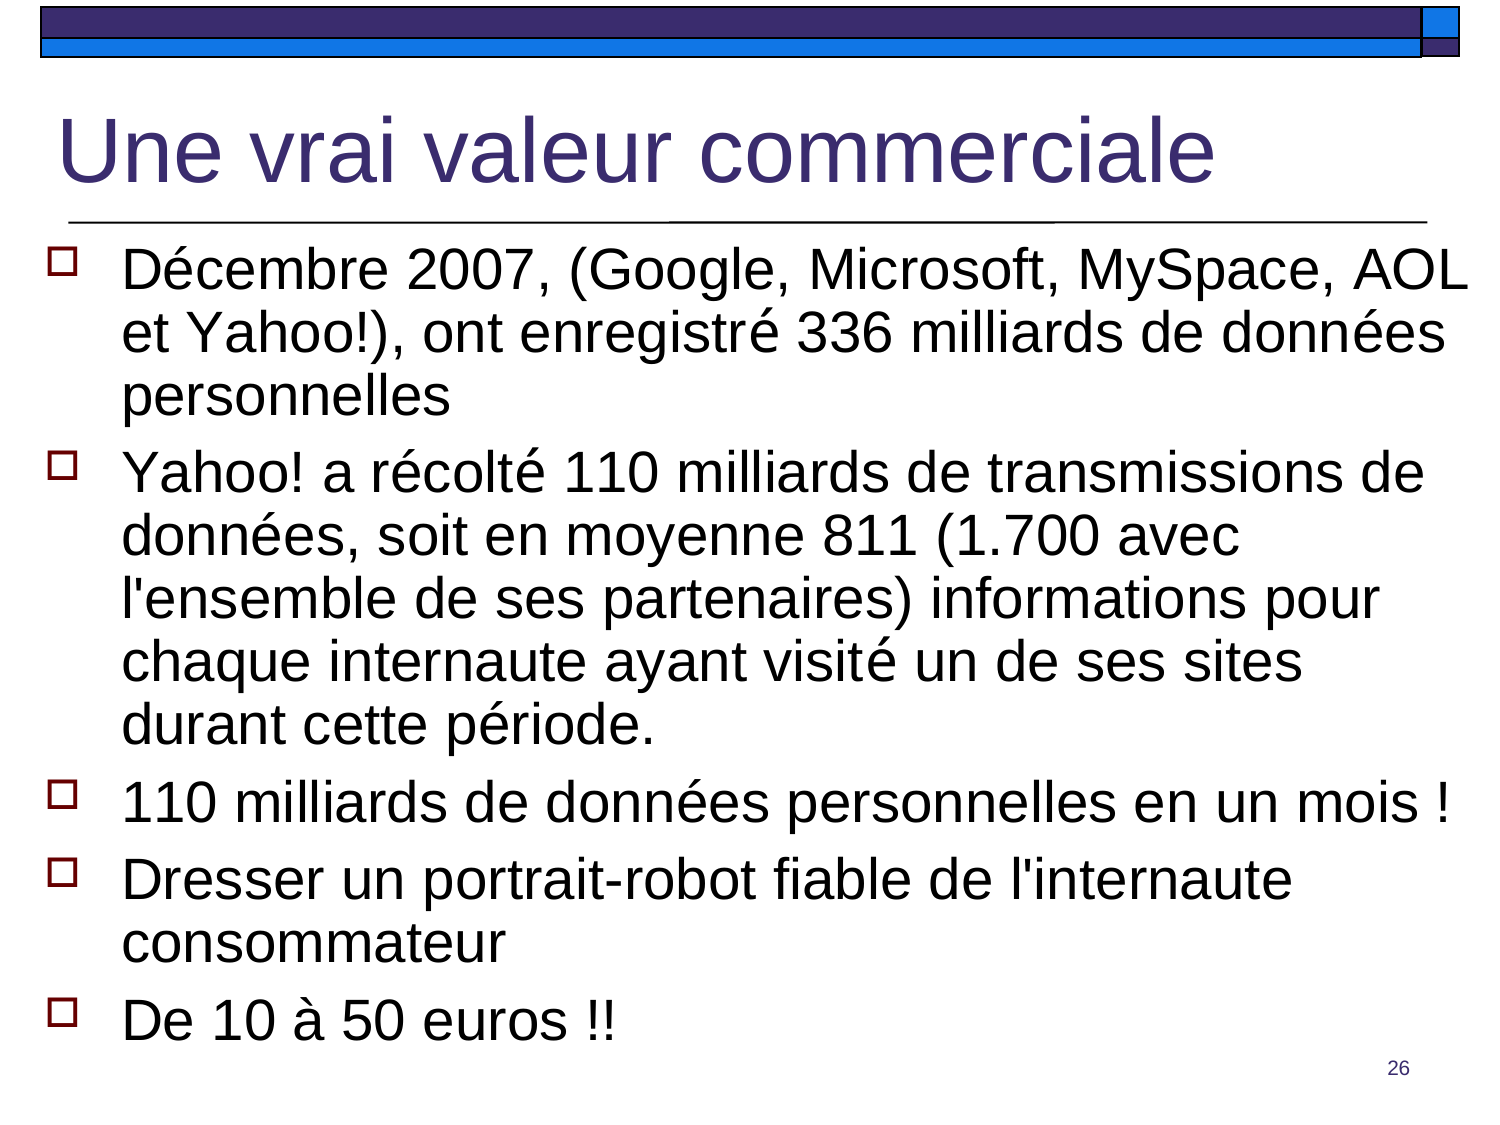

Une vrai valeur commerciale
Décembre 2007, (Google, Microsoft, MySpace, AOL et Yahoo!), ont enregistré 336 milliards de données personnelles
Yahoo! a récolté 110 milliards de transmissions de données, soit en moyenne 811 (1.700 avec l'ensemble de ses partenaires) informations pour chaque internaute ayant visité un de ses sites durant cette période.
110 milliards de données personnelles en un mois !
Dresser un portrait-robot fiable de l'internaute consommateur
De 10 à 50 euros !!